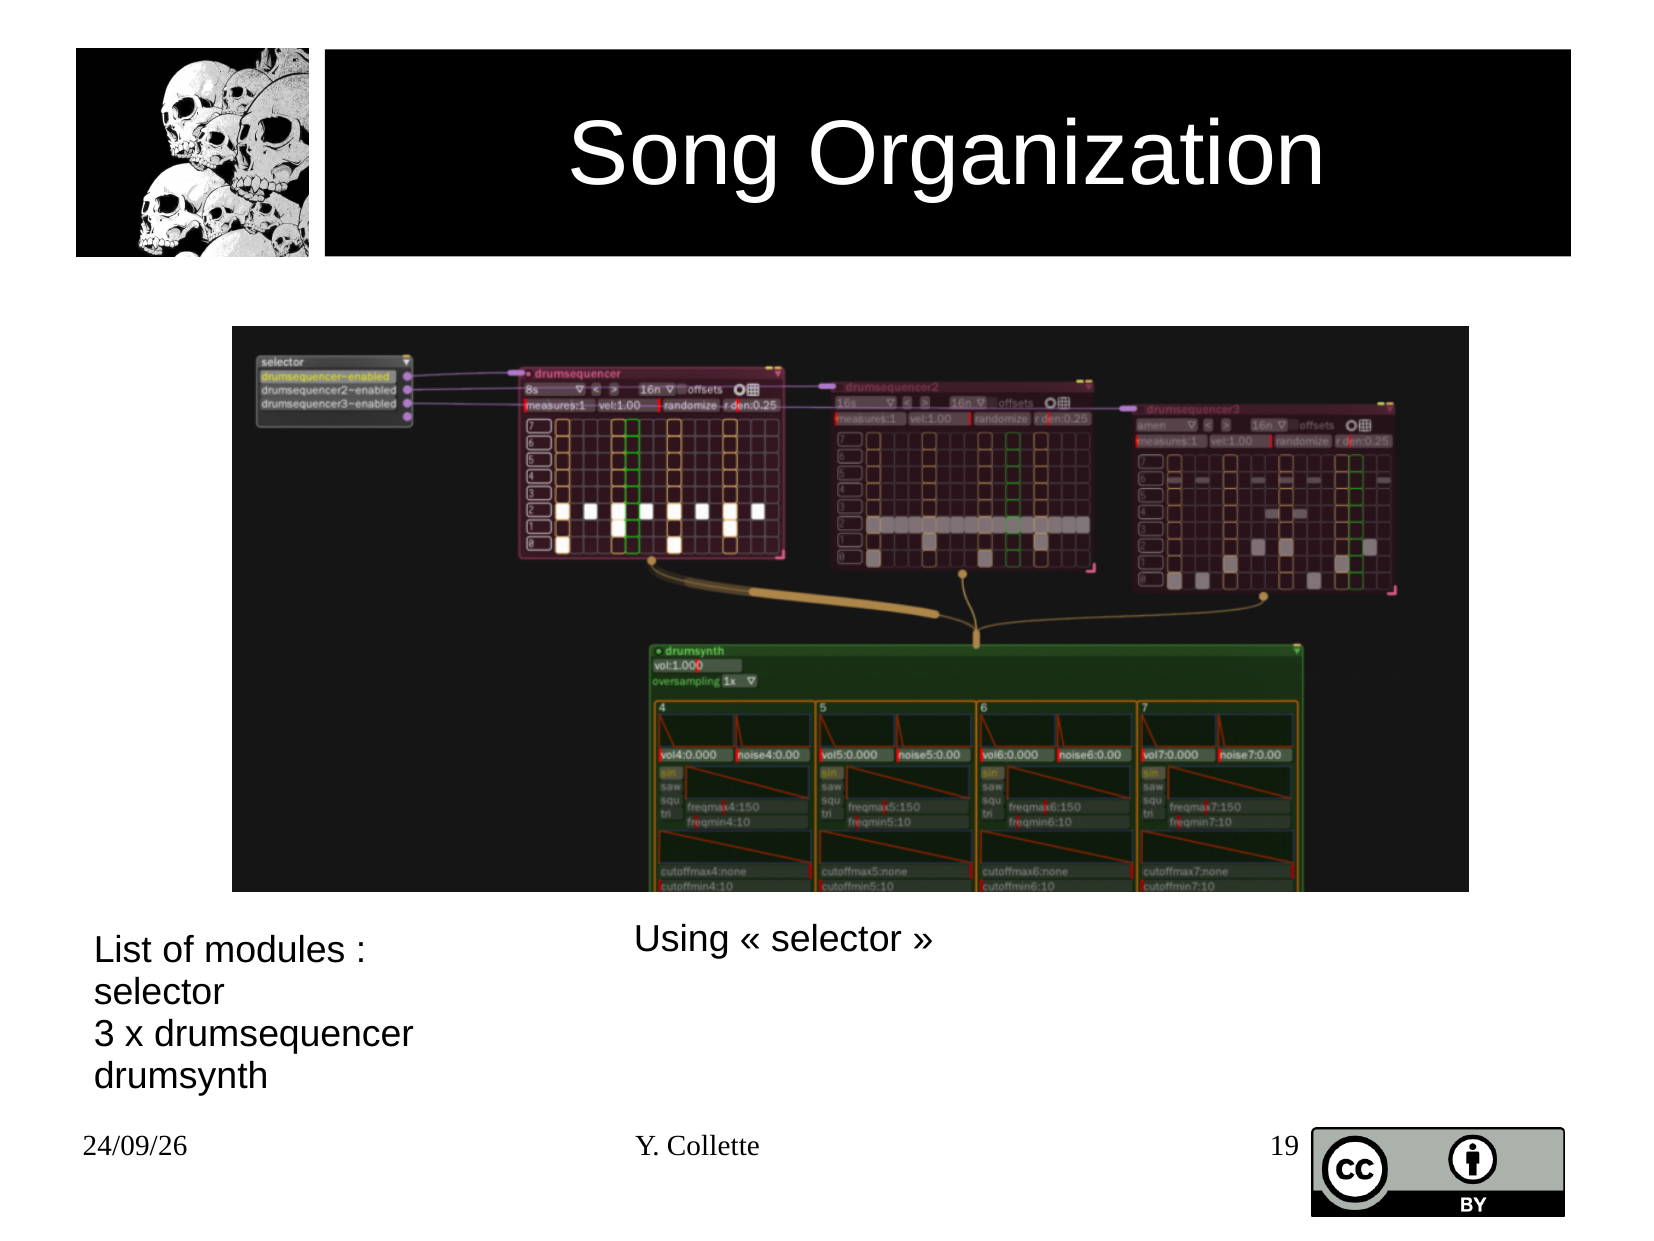

# Song Organization
Using « selector »
List of modules :
selector
3 x drumsequencer
drumsynth
Y. Collette
19